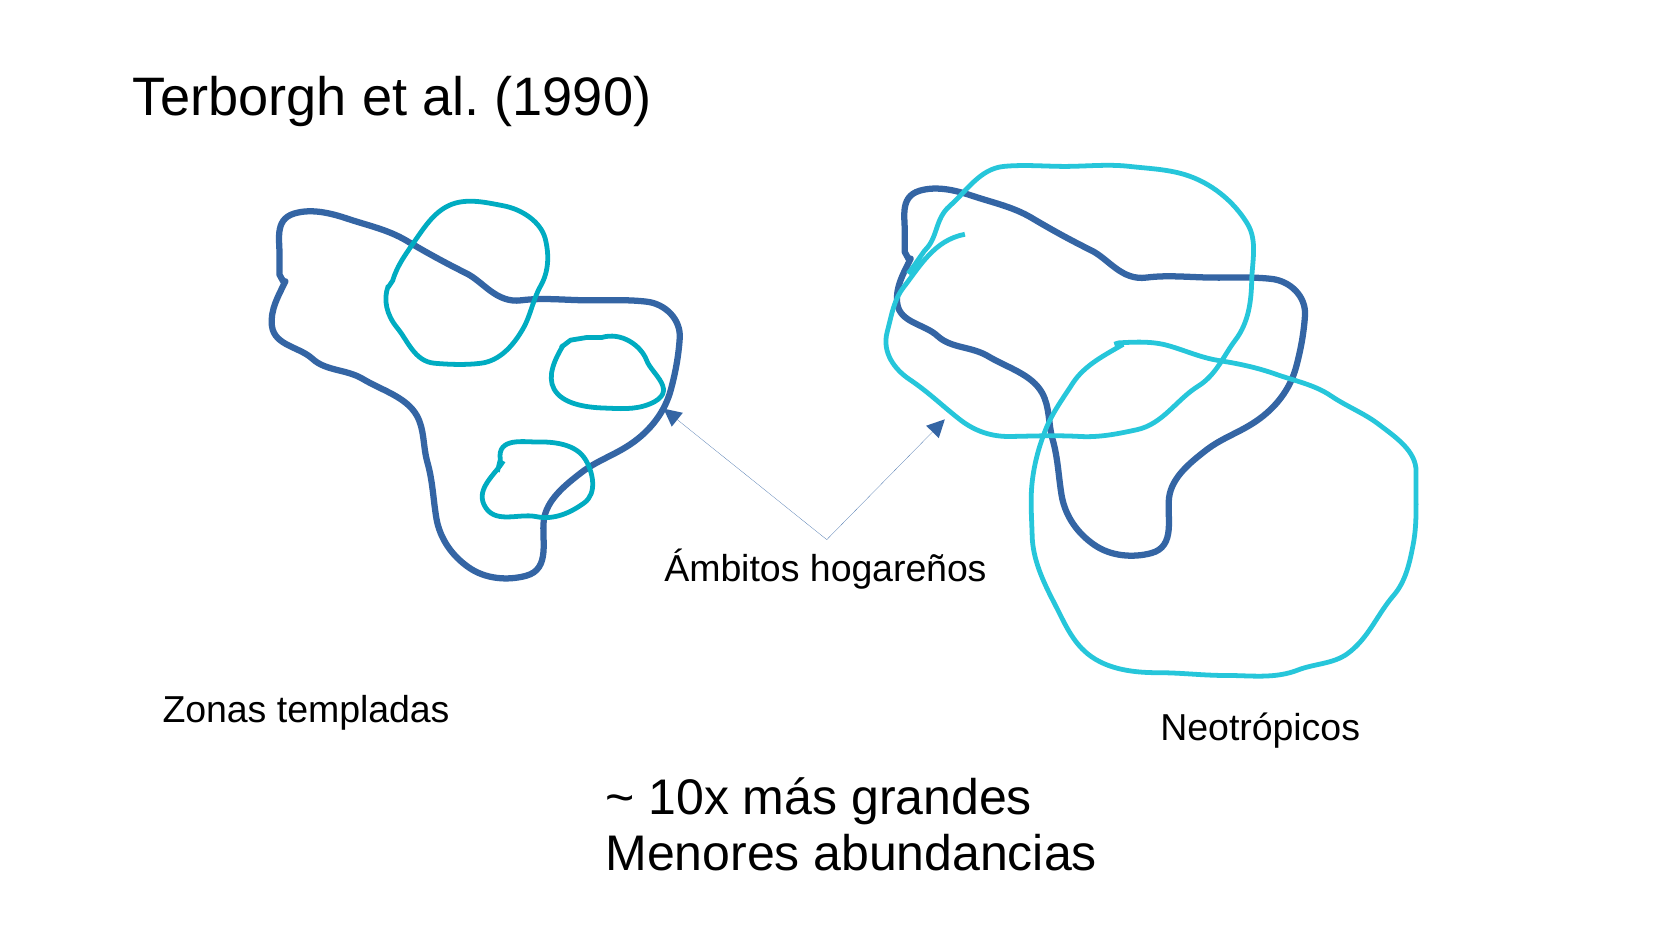

Terborgh et al. (1990)
Ámbitos hogareños
Zonas templadas
Neotrópicos
~ 10x más grandes
Menores abundancias